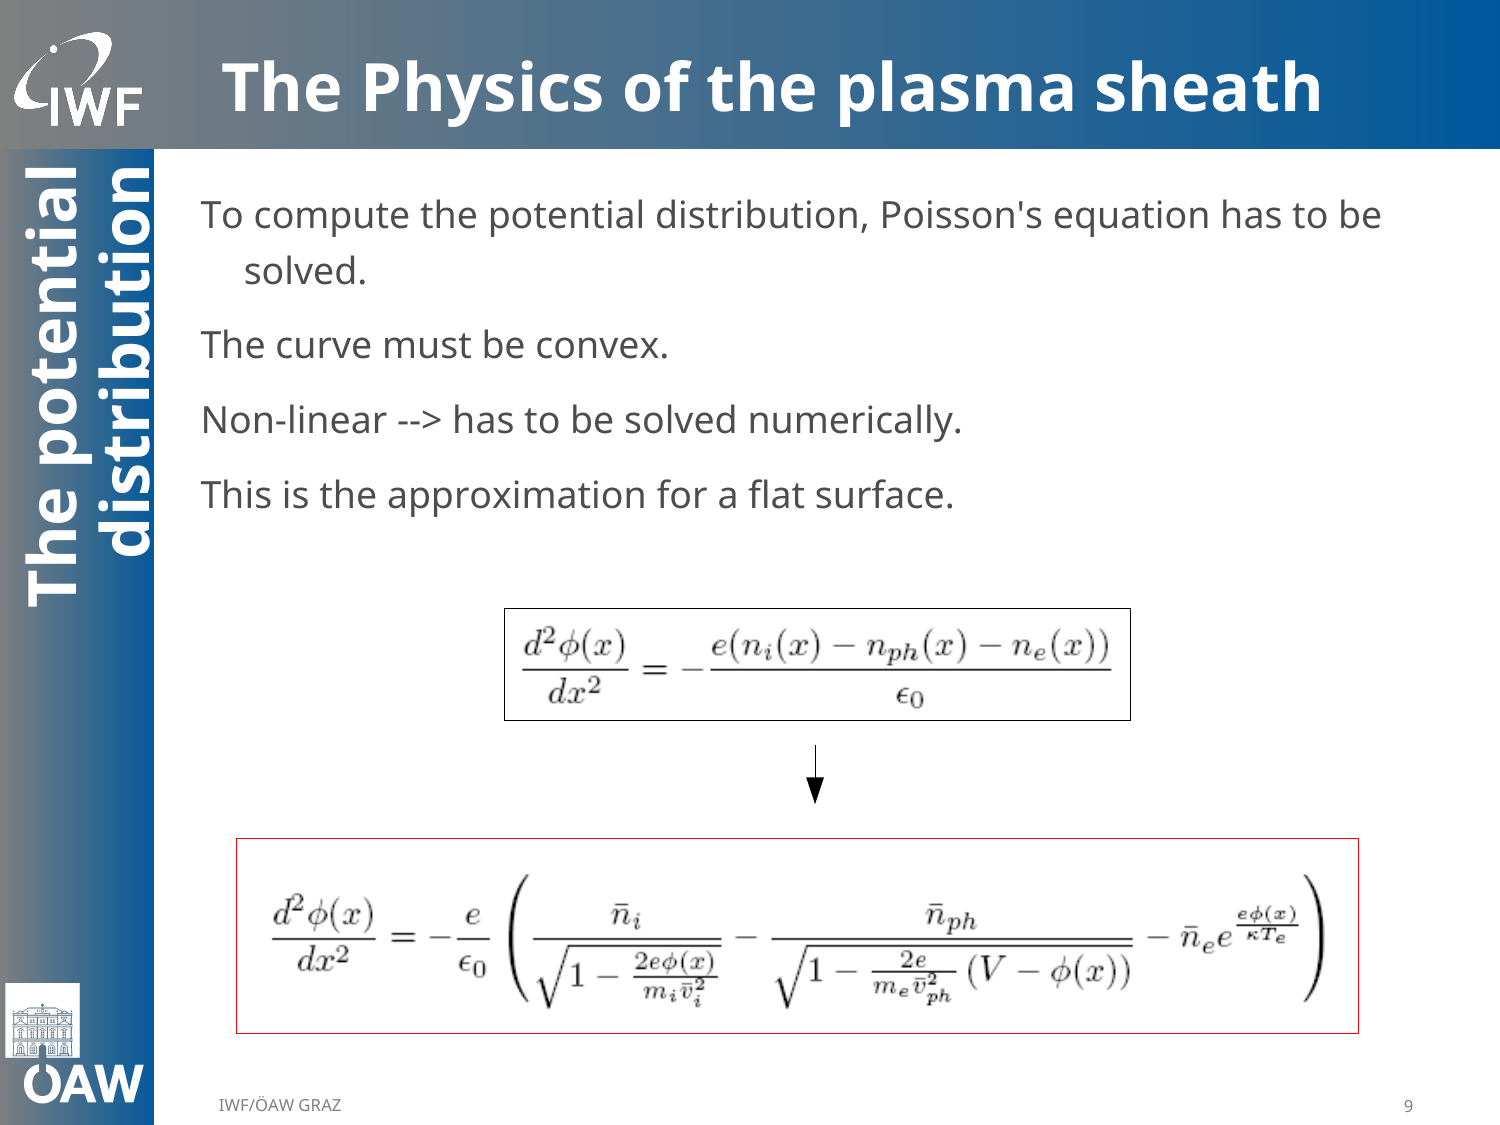

The Physics of the plasma sheath
# To compute the potential distribution, Poisson's equation has to be solved.
The curve must be convex.
Non-linear --> has to be solved numerically.
This is the approximation for a flat surface.
The potential distribution
IWF/ÖAW GRAZ
9